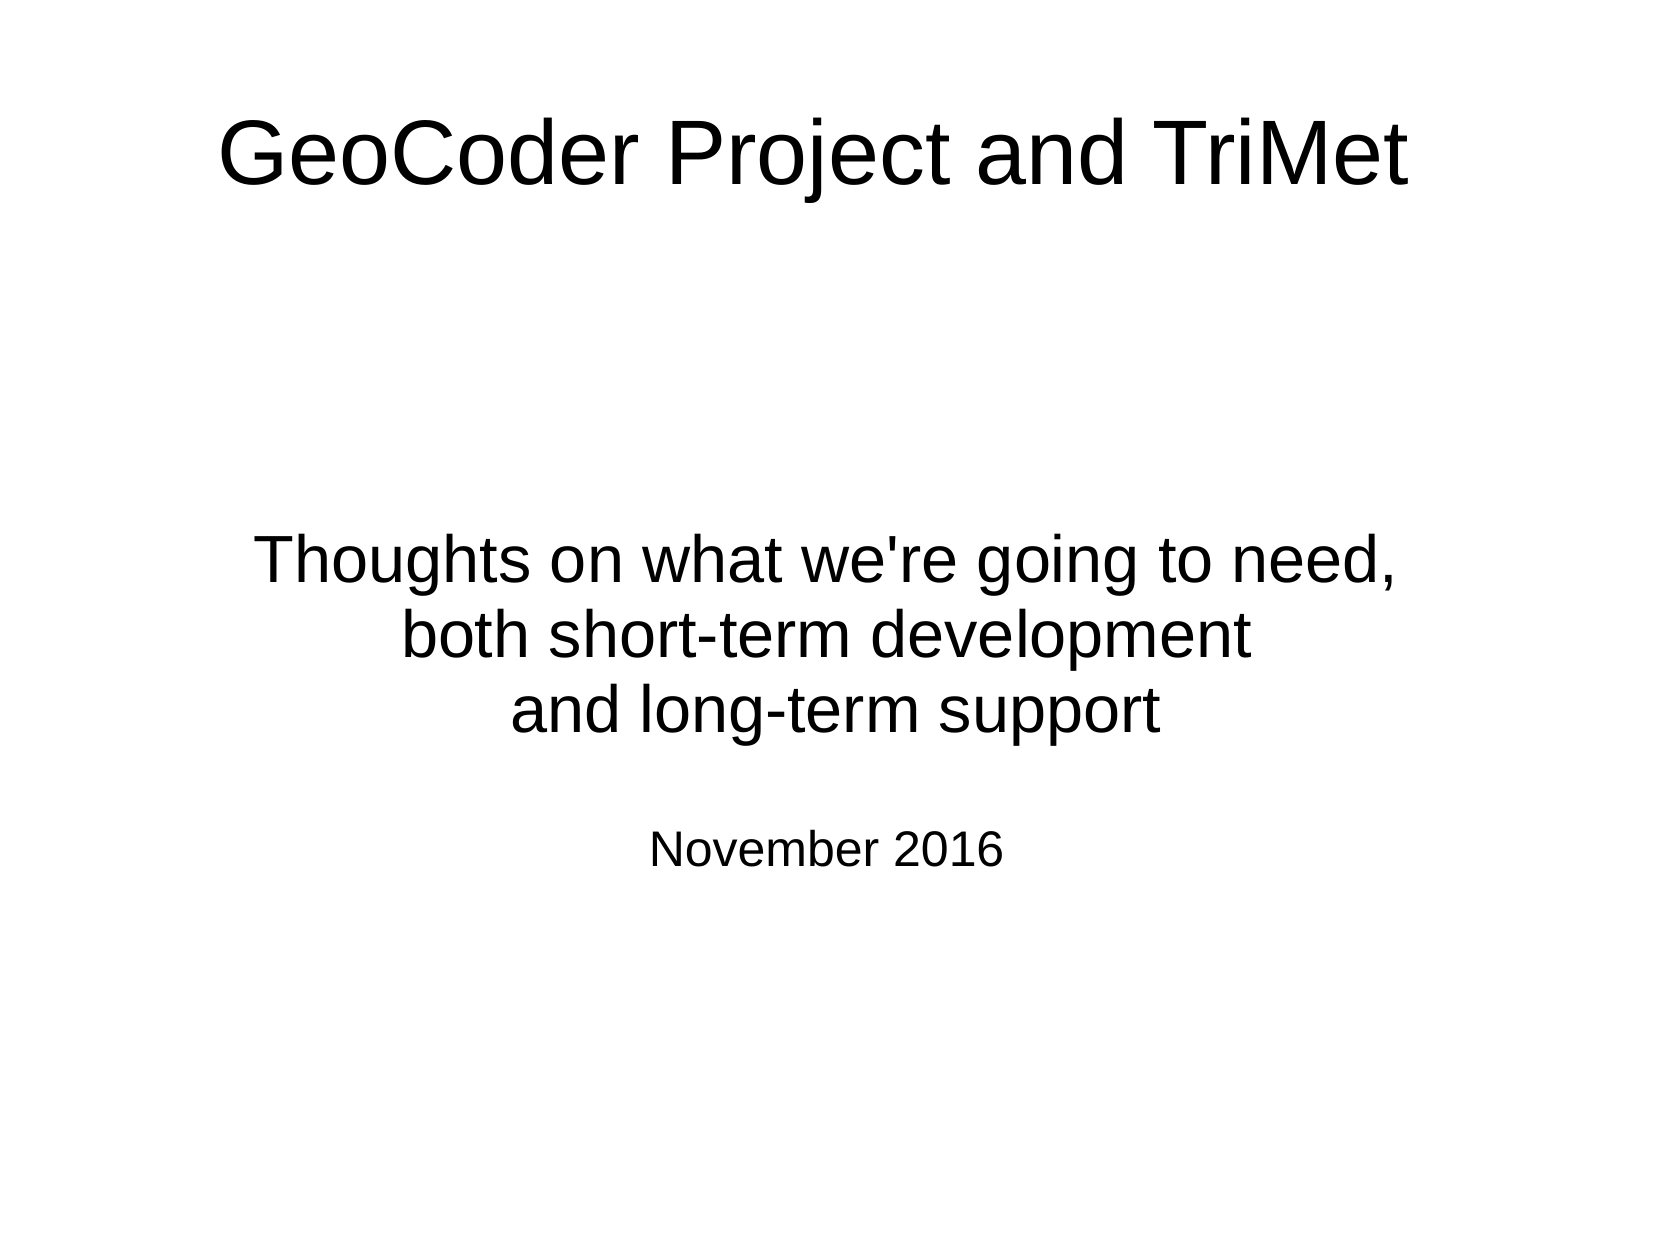

# GeoCoder Project and TriMet
Thoughts on what we're going to need,
both short-term development
 and long-term support
November 2016